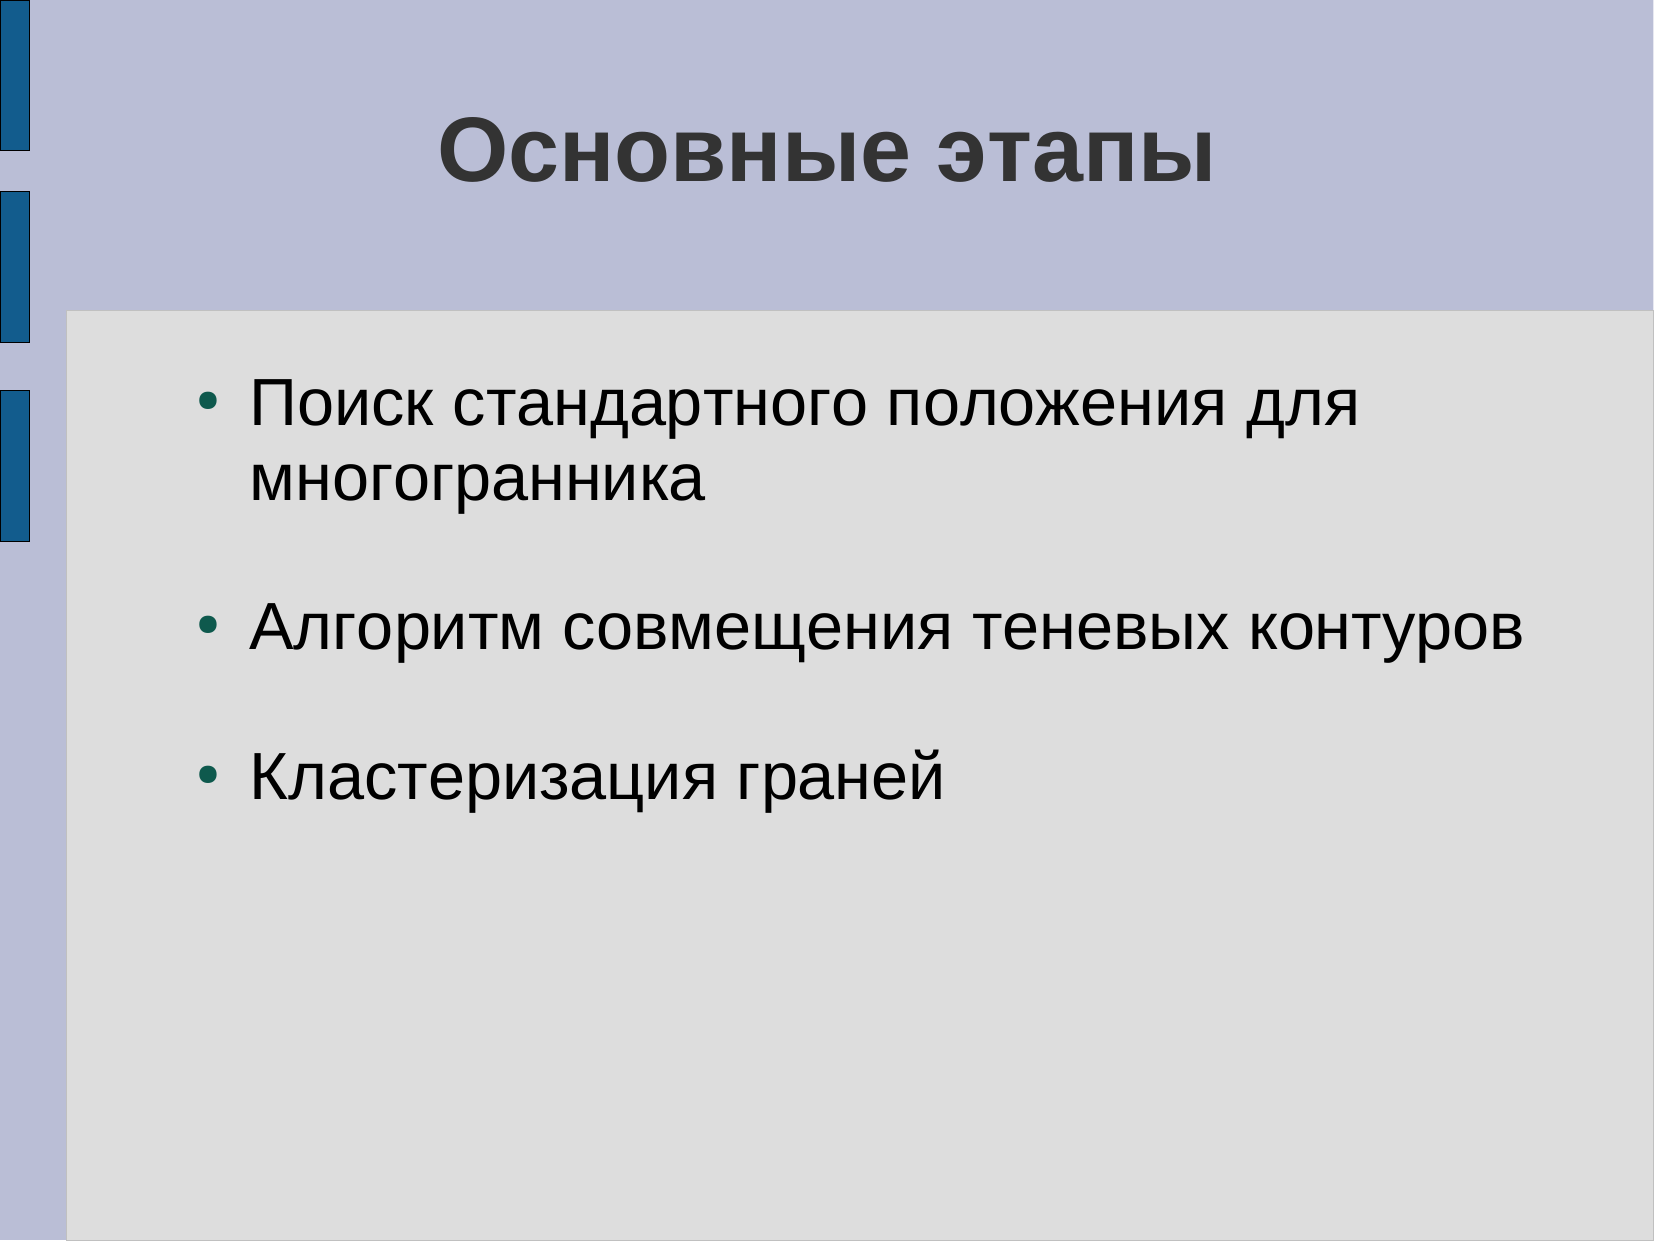

# Основные этапы
Поиск стандартного положения для многогранника
Алгоритм совмещения теневых контуров
Кластеризация граней